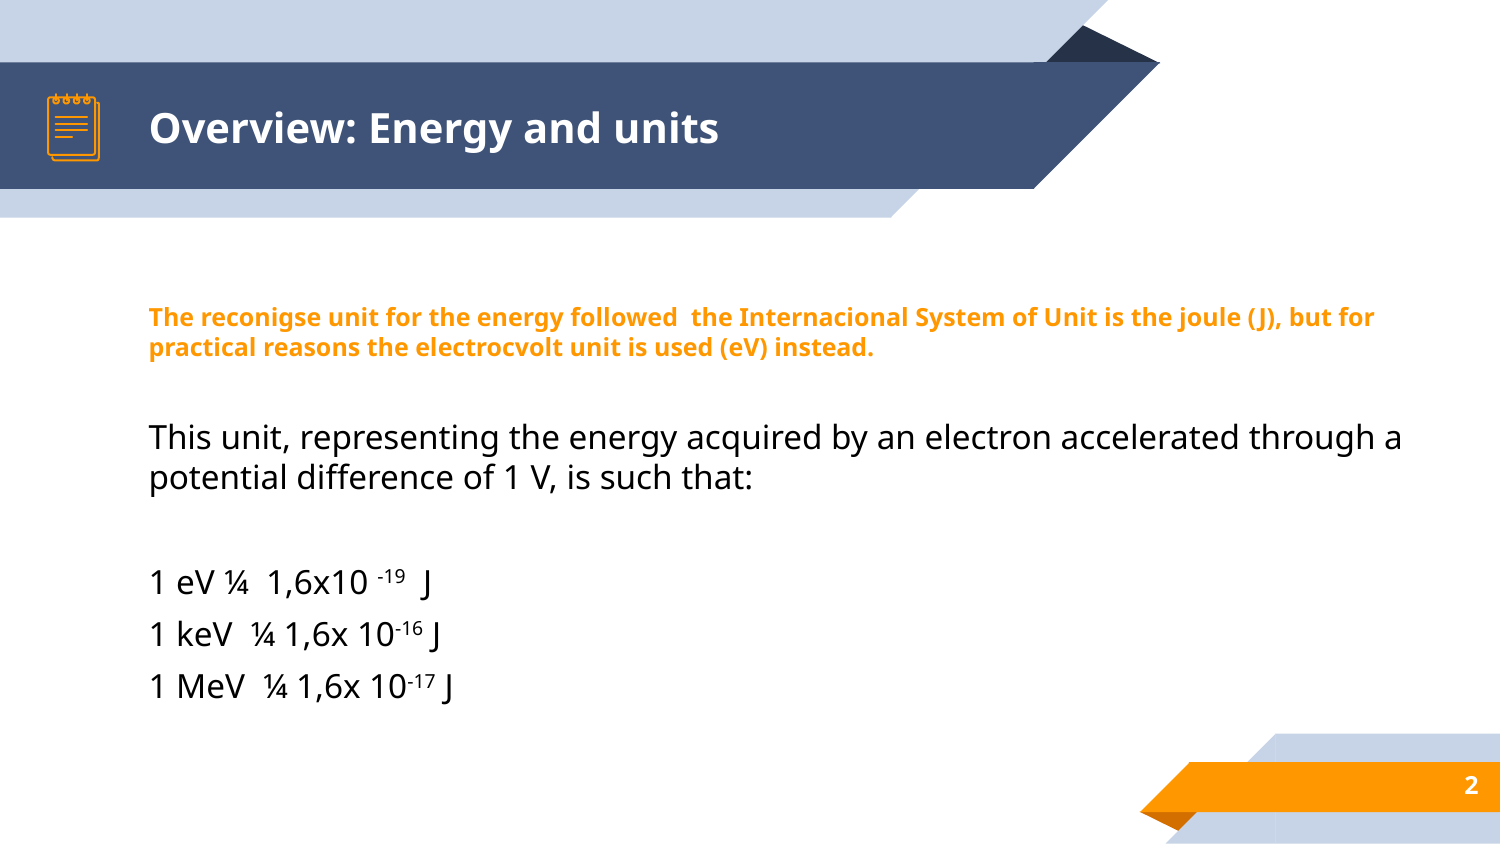

# Overview: Energy and units
The reconigse unit for the energy followed the Internacional System of Unit is the joule (J), but for practical reasons the electrocvolt unit is used (eV) instead.
This unit, representing the energy acquired by an electron accelerated through a potential difference of 1 V, is such that:
1 eV ¼ 1,6x10 -19 J
1 keV ¼ 1,6x 10-16 J
1 MeV ¼ 1,6x 10-17 J